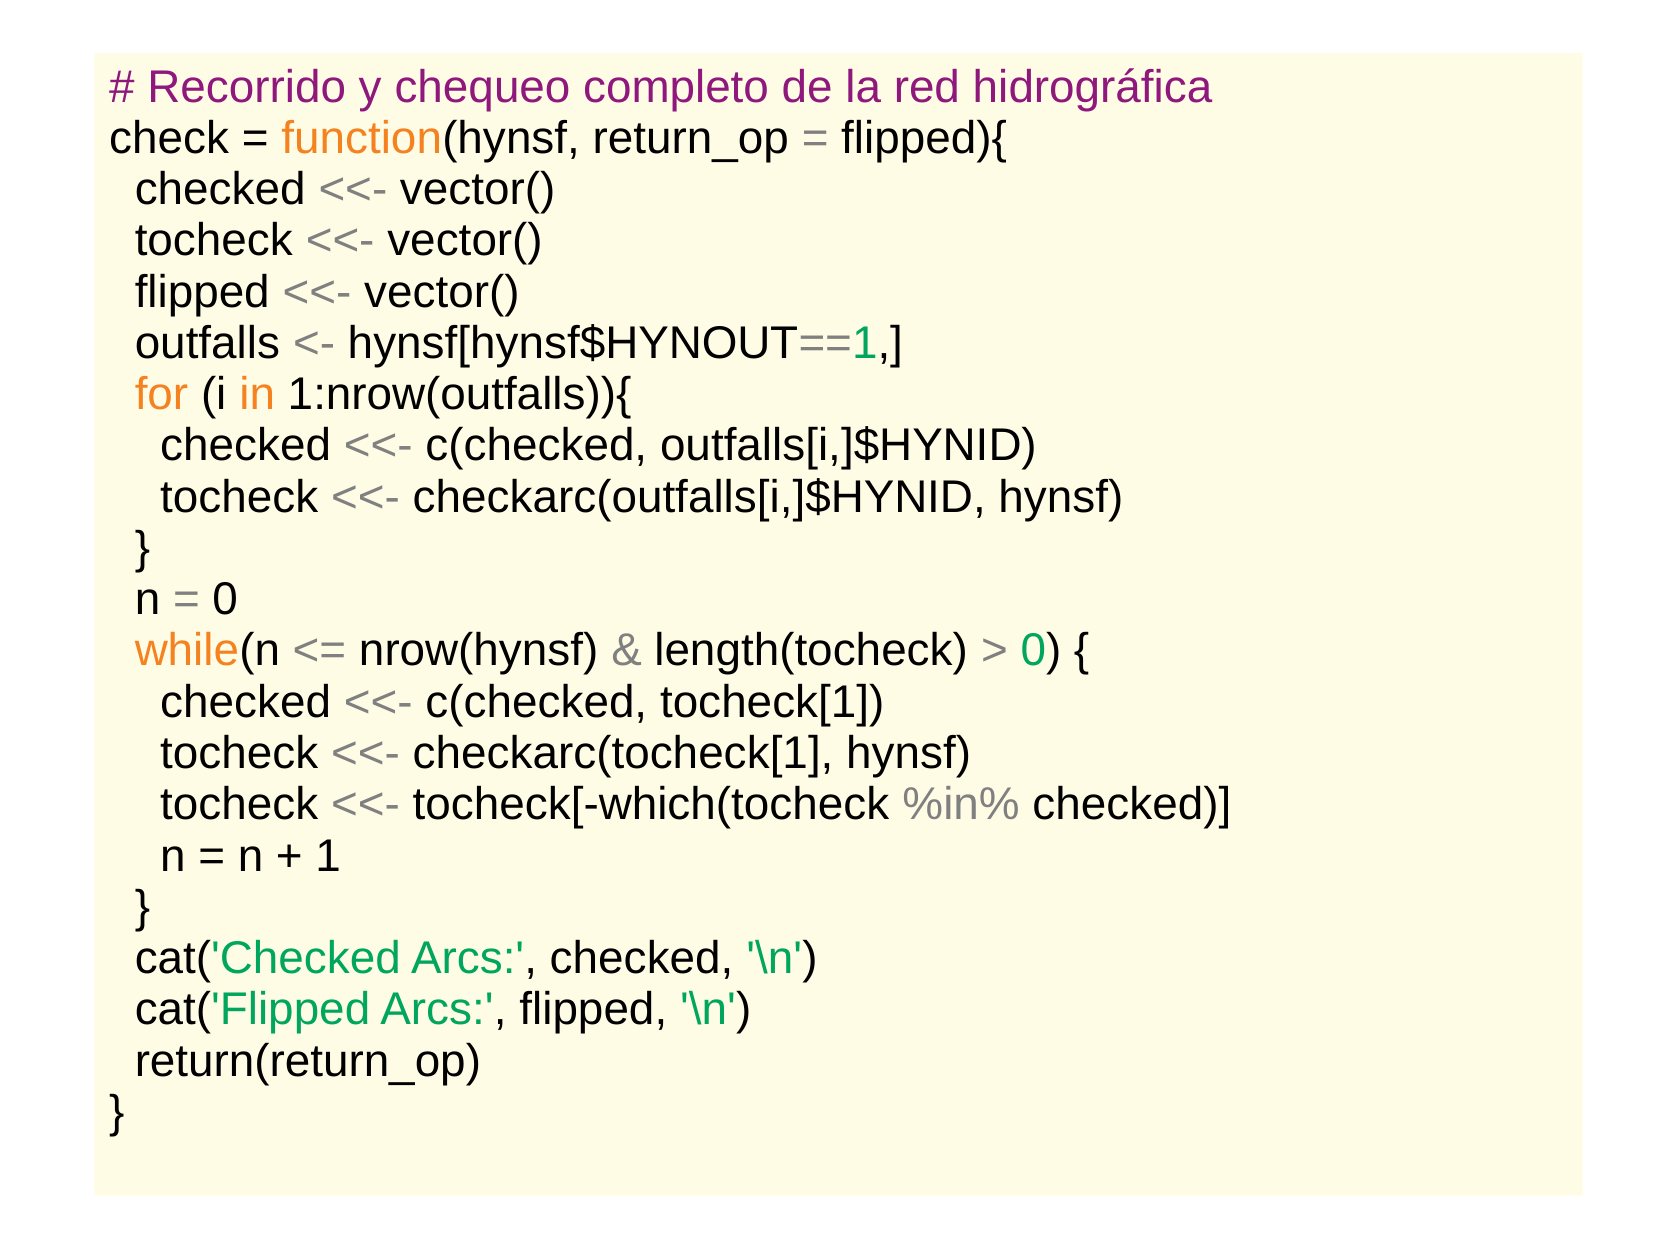

# Recorrido y chequeo completo de la red hidrográfica
check = function(hynsf, return_op = flipped){
 checked <<- vector()
 tocheck <<- vector()
 flipped <<- vector()
 outfalls <- hynsf[hynsf$HYNOUT==1,]
 for (i in 1:nrow(outfalls)){
 checked <<- c(checked, outfalls[i,]$HYNID)
 tocheck <<- checkarc(outfalls[i,]$HYNID, hynsf)
 }
 n = 0
 while(n <= nrow(hynsf) & length(tocheck) > 0) {
 checked <<- c(checked, tocheck[1])
 tocheck <<- checkarc(tocheck[1], hynsf)
 tocheck <<- tocheck[-which(tocheck %in% checked)]
 n = n + 1
 }
 cat('Checked Arcs:', checked, '\n')
 cat('Flipped Arcs:', flipped, '\n')
 return(return_op)
}